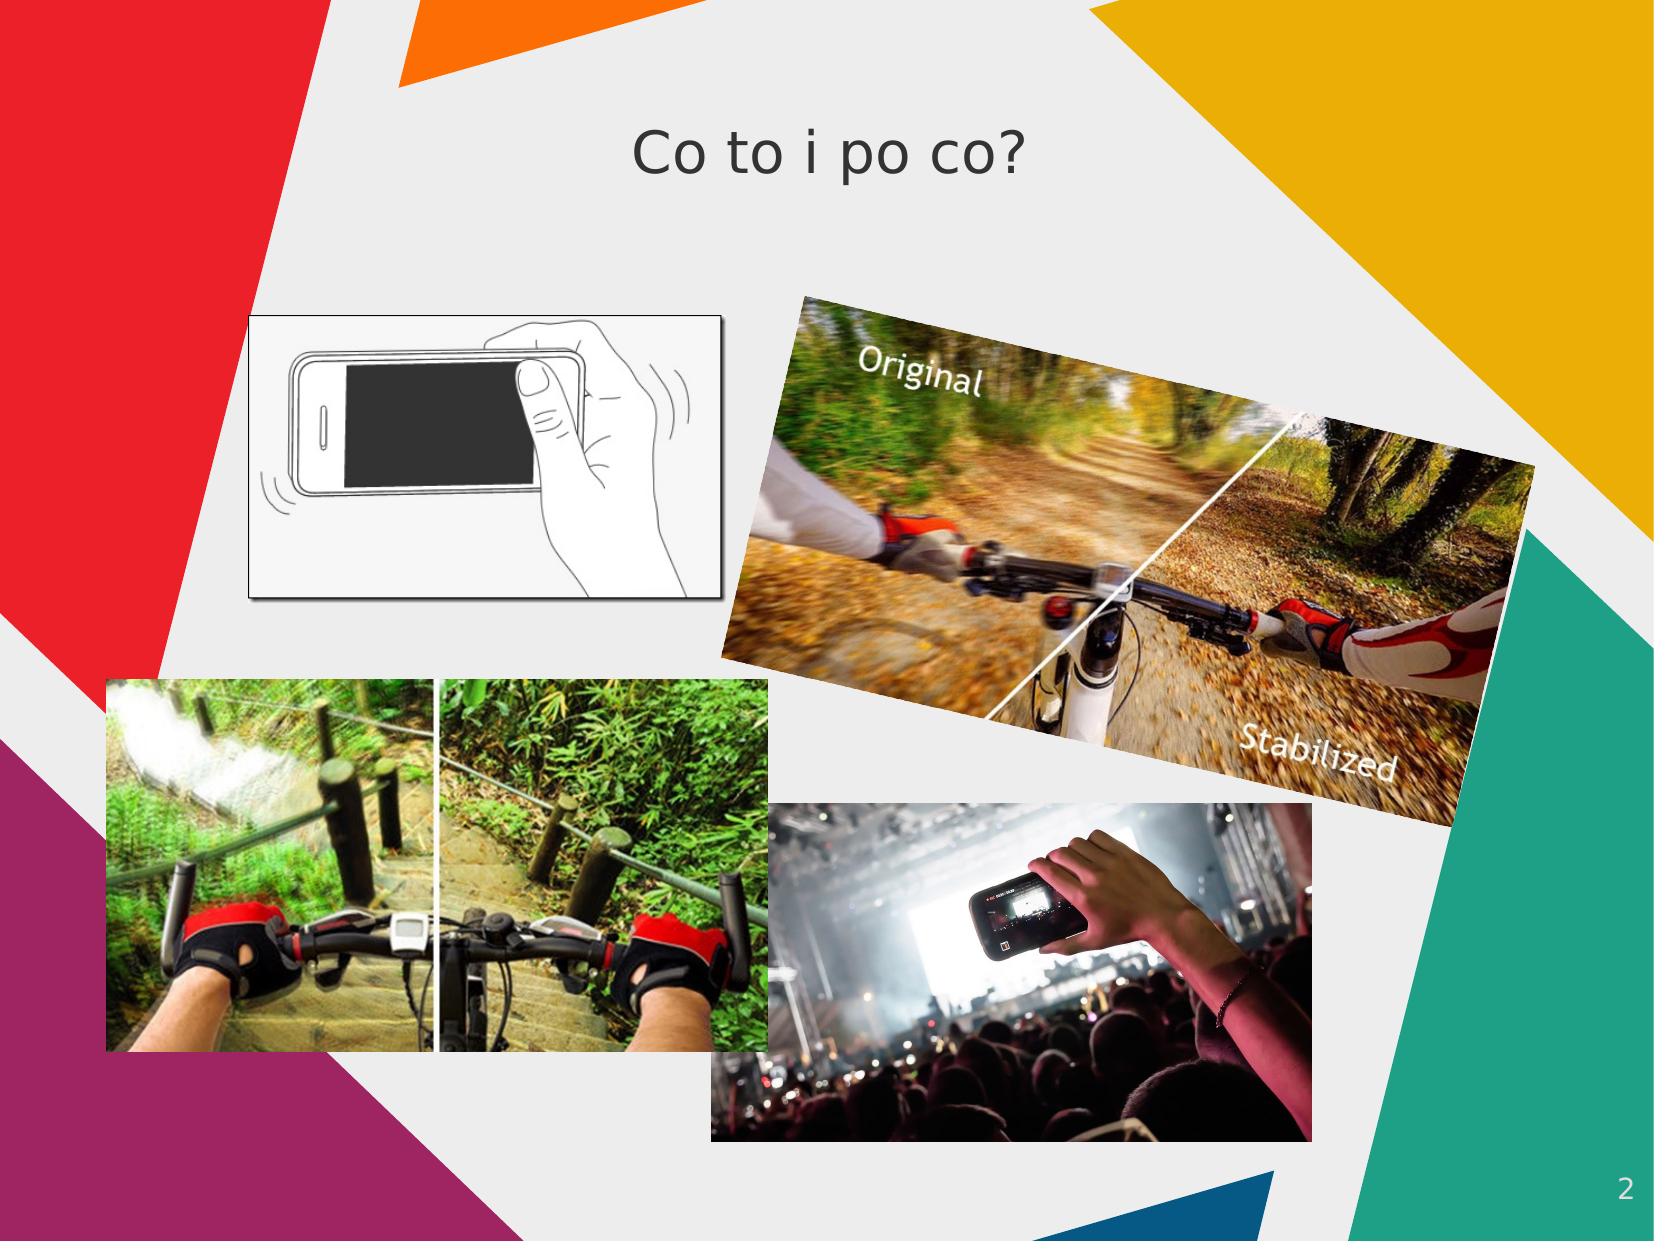

# Co to i po co?
2